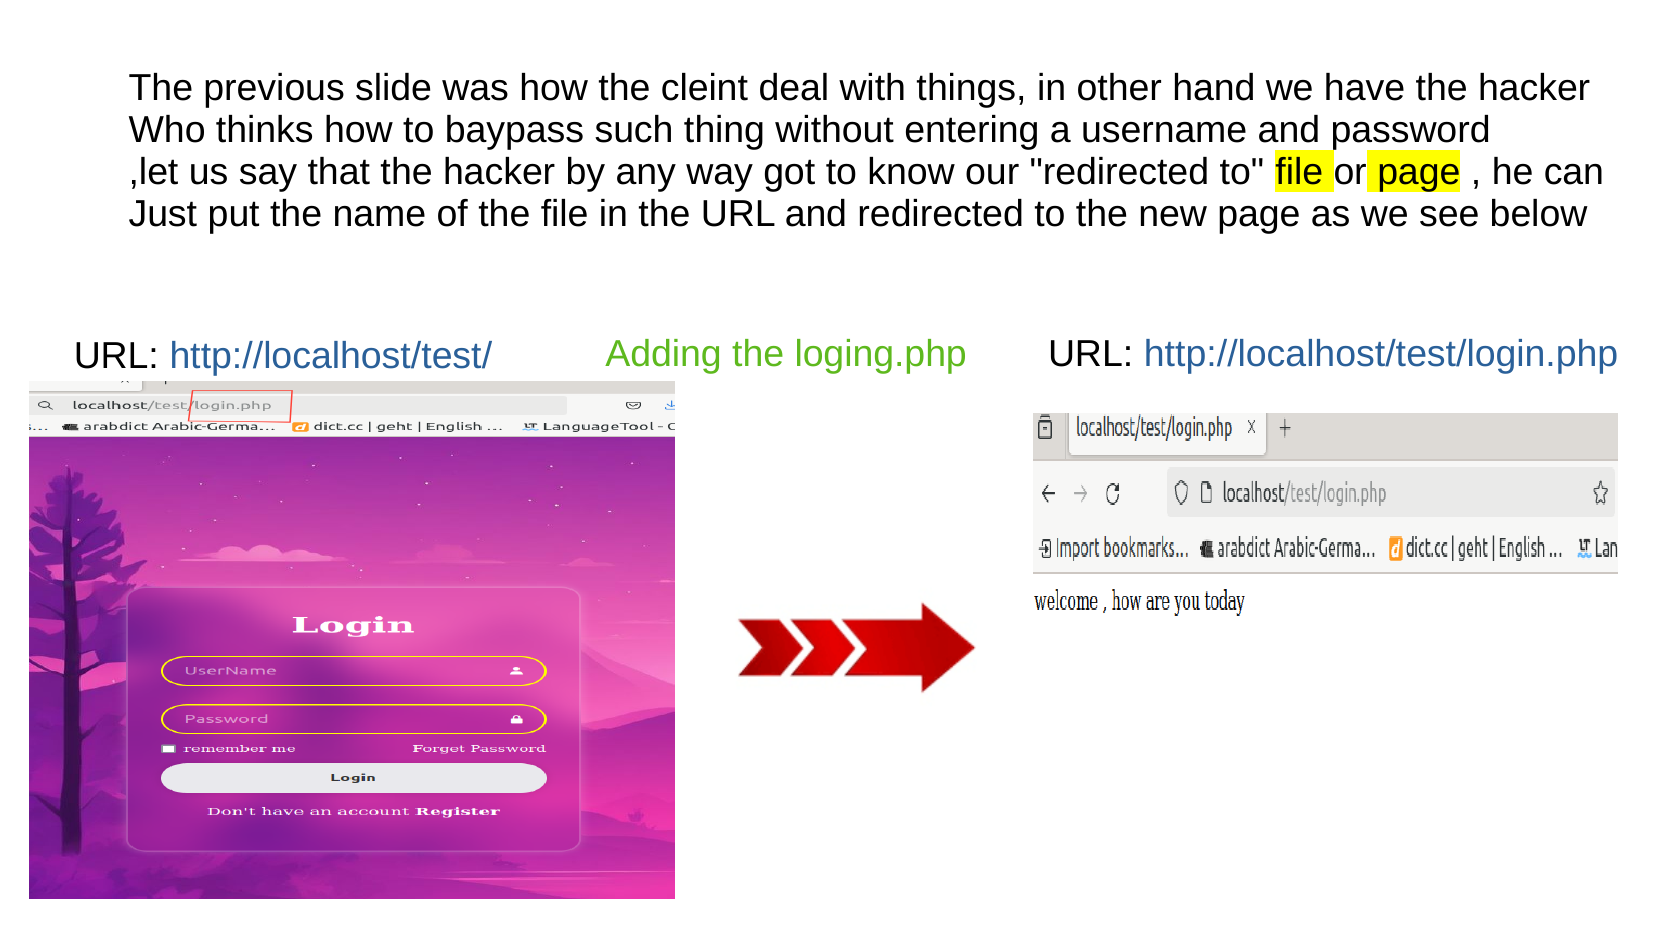

The previous slide was how the cleint deal with things, in other hand we have the hacker
Who thinks how to baypass such thing without entering a username and password
,let us say that the hacker by any way got to know our "redirected to" file or page , he can
Just put the name of the file in the URL and redirected to the new page as we see below
Adding the loging.php
URL: http://localhost/test/login.php
URL: http://localhost/test/